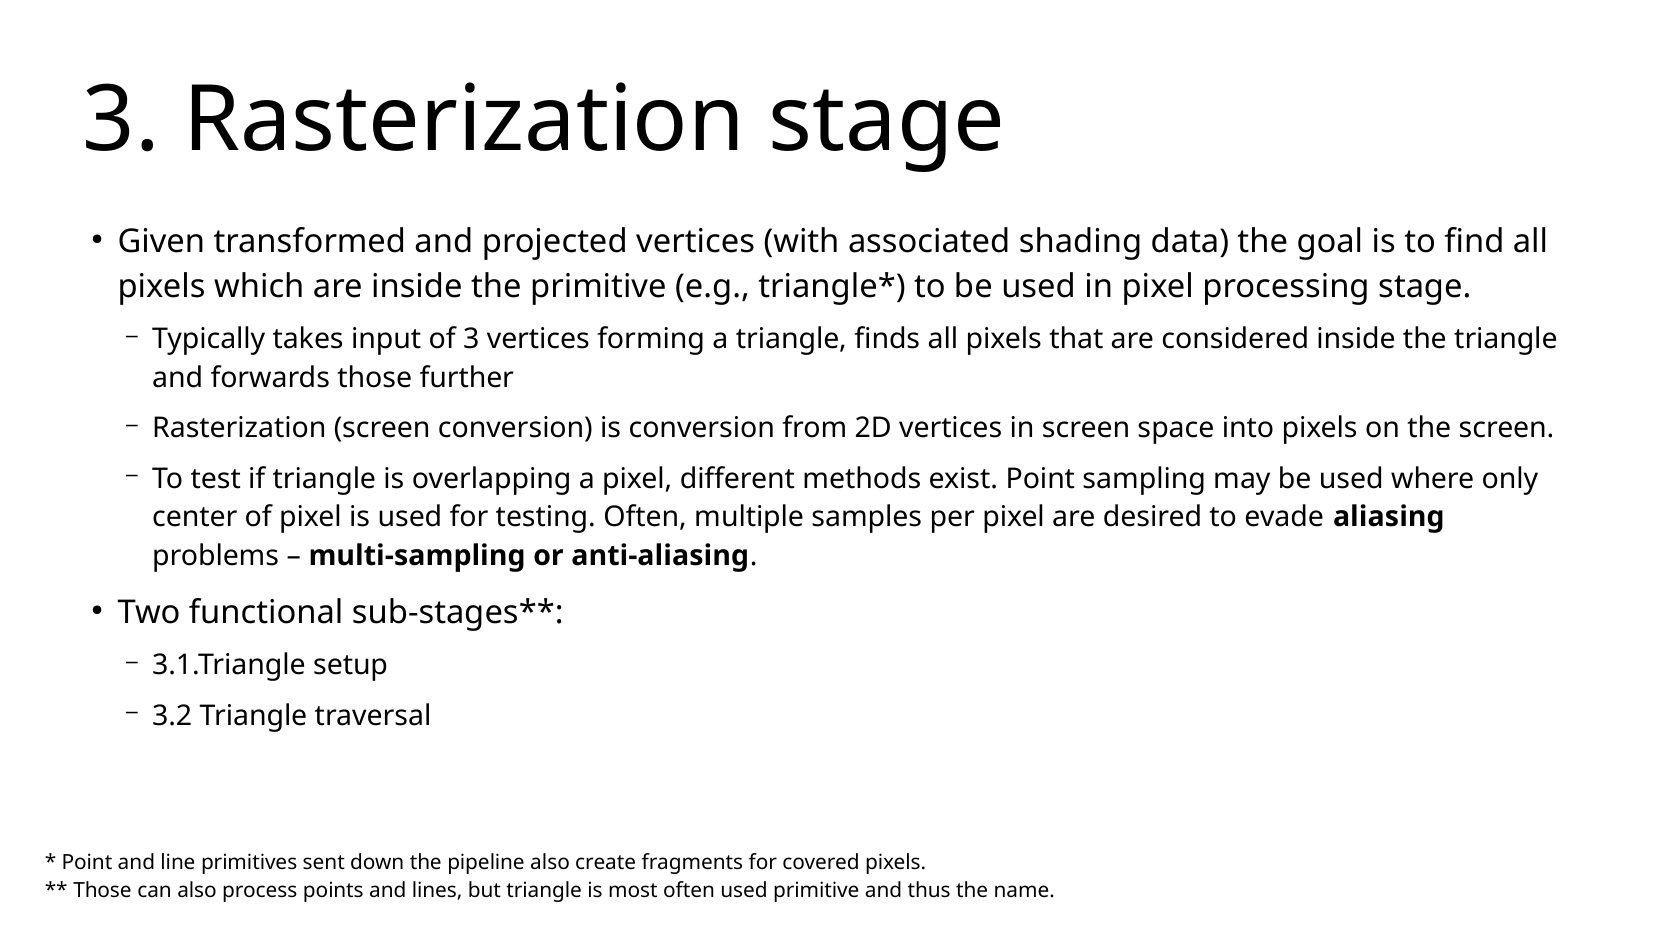

# 3. Rasterization stage
Given transformed and projected vertices (with associated shading data) the goal is to find all pixels which are inside the primitive (e.g., triangle*) to be used in pixel processing stage.
Typically takes input of 3 vertices forming a triangle, finds all pixels that are considered inside the triangle and forwards those further
Rasterization (screen conversion) is conversion from 2D vertices in screen space into pixels on the screen.
To test if triangle is overlapping a pixel, different methods exist. Point sampling may be used where only center of pixel is used for testing. Often, multiple samples per pixel are desired to evade aliasing problems – multi-sampling or anti-aliasing.
Two functional sub-stages**:
3.1.Triangle setup
3.2 Triangle traversal
* Point and line primitives sent down the pipeline also create fragments for covered pixels.
** Those can also process points and lines, but triangle is most often used primitive and thus the name.